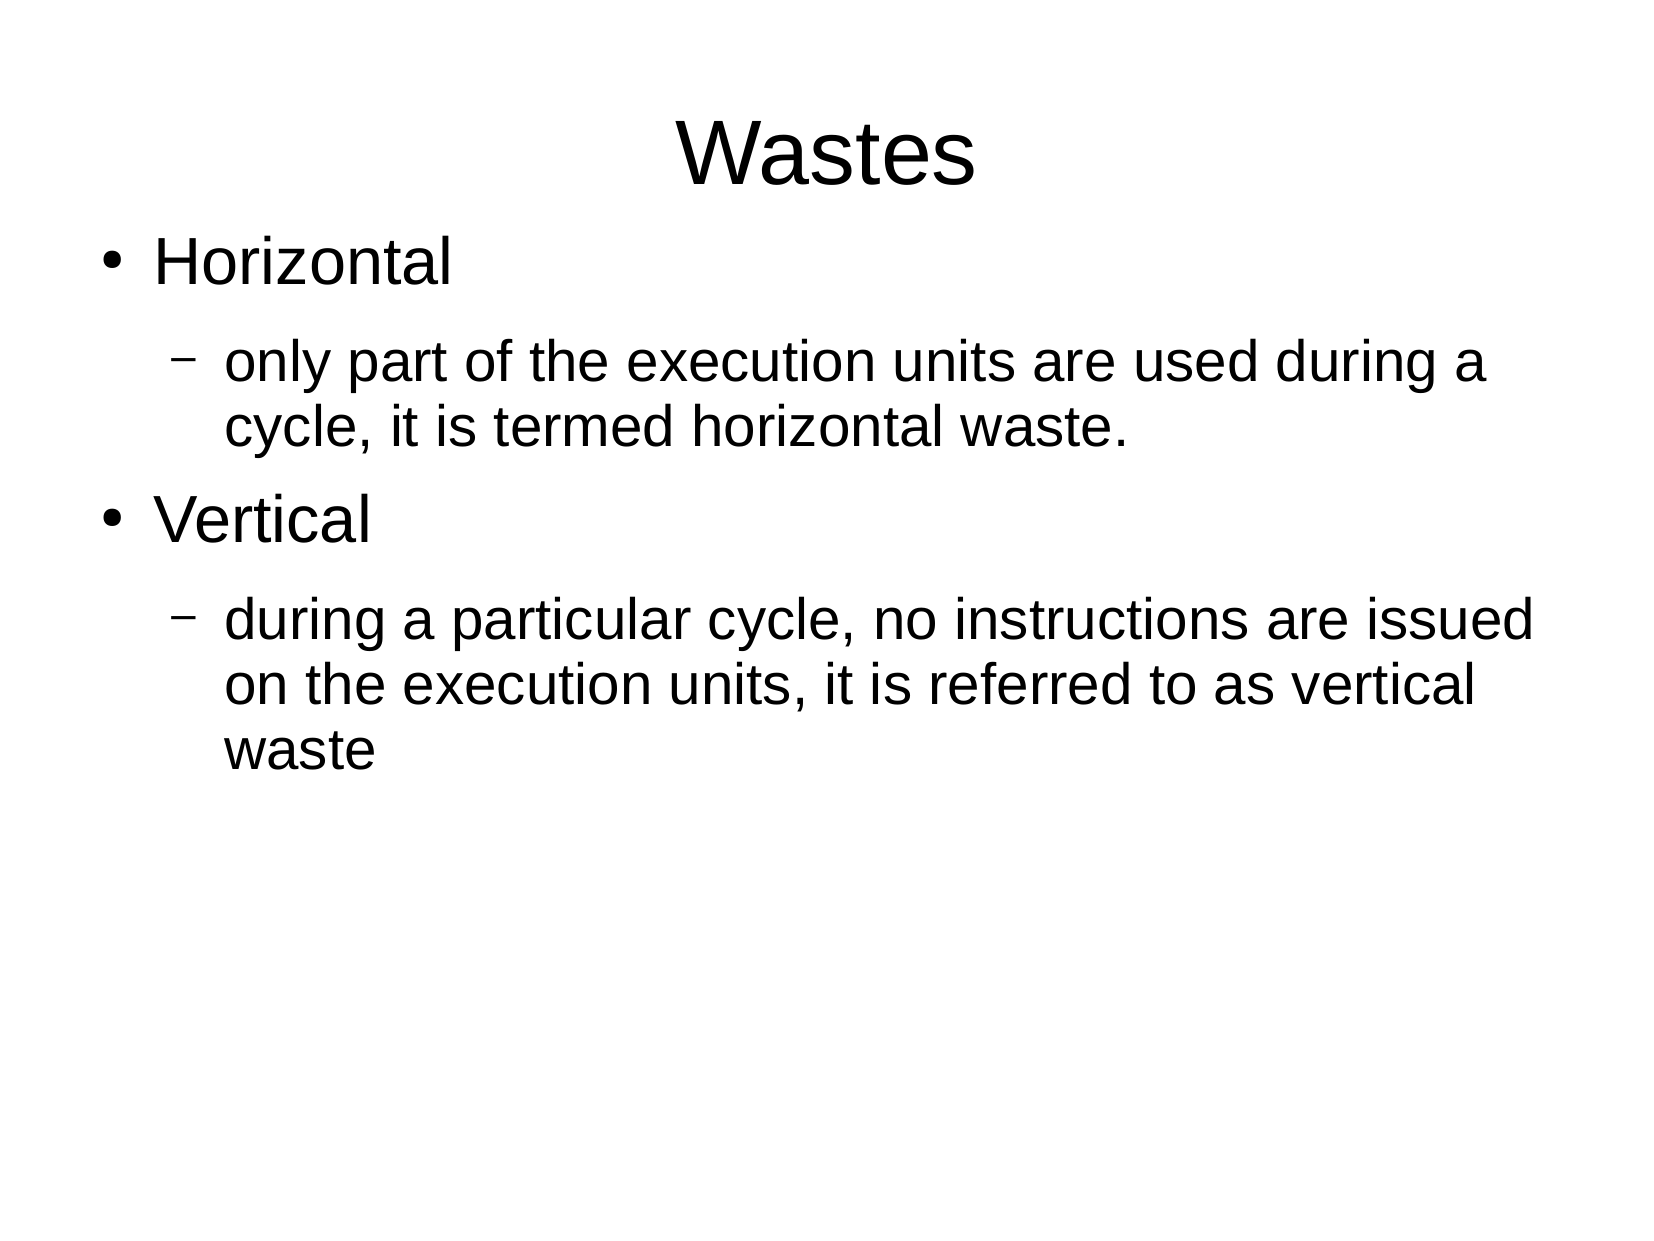

# Wastes
Horizontal
only part of the execution units are used during a cycle, it is termed horizontal waste.
Vertical
during a particular cycle, no instructions are issued on the execution units, it is referred to as vertical waste